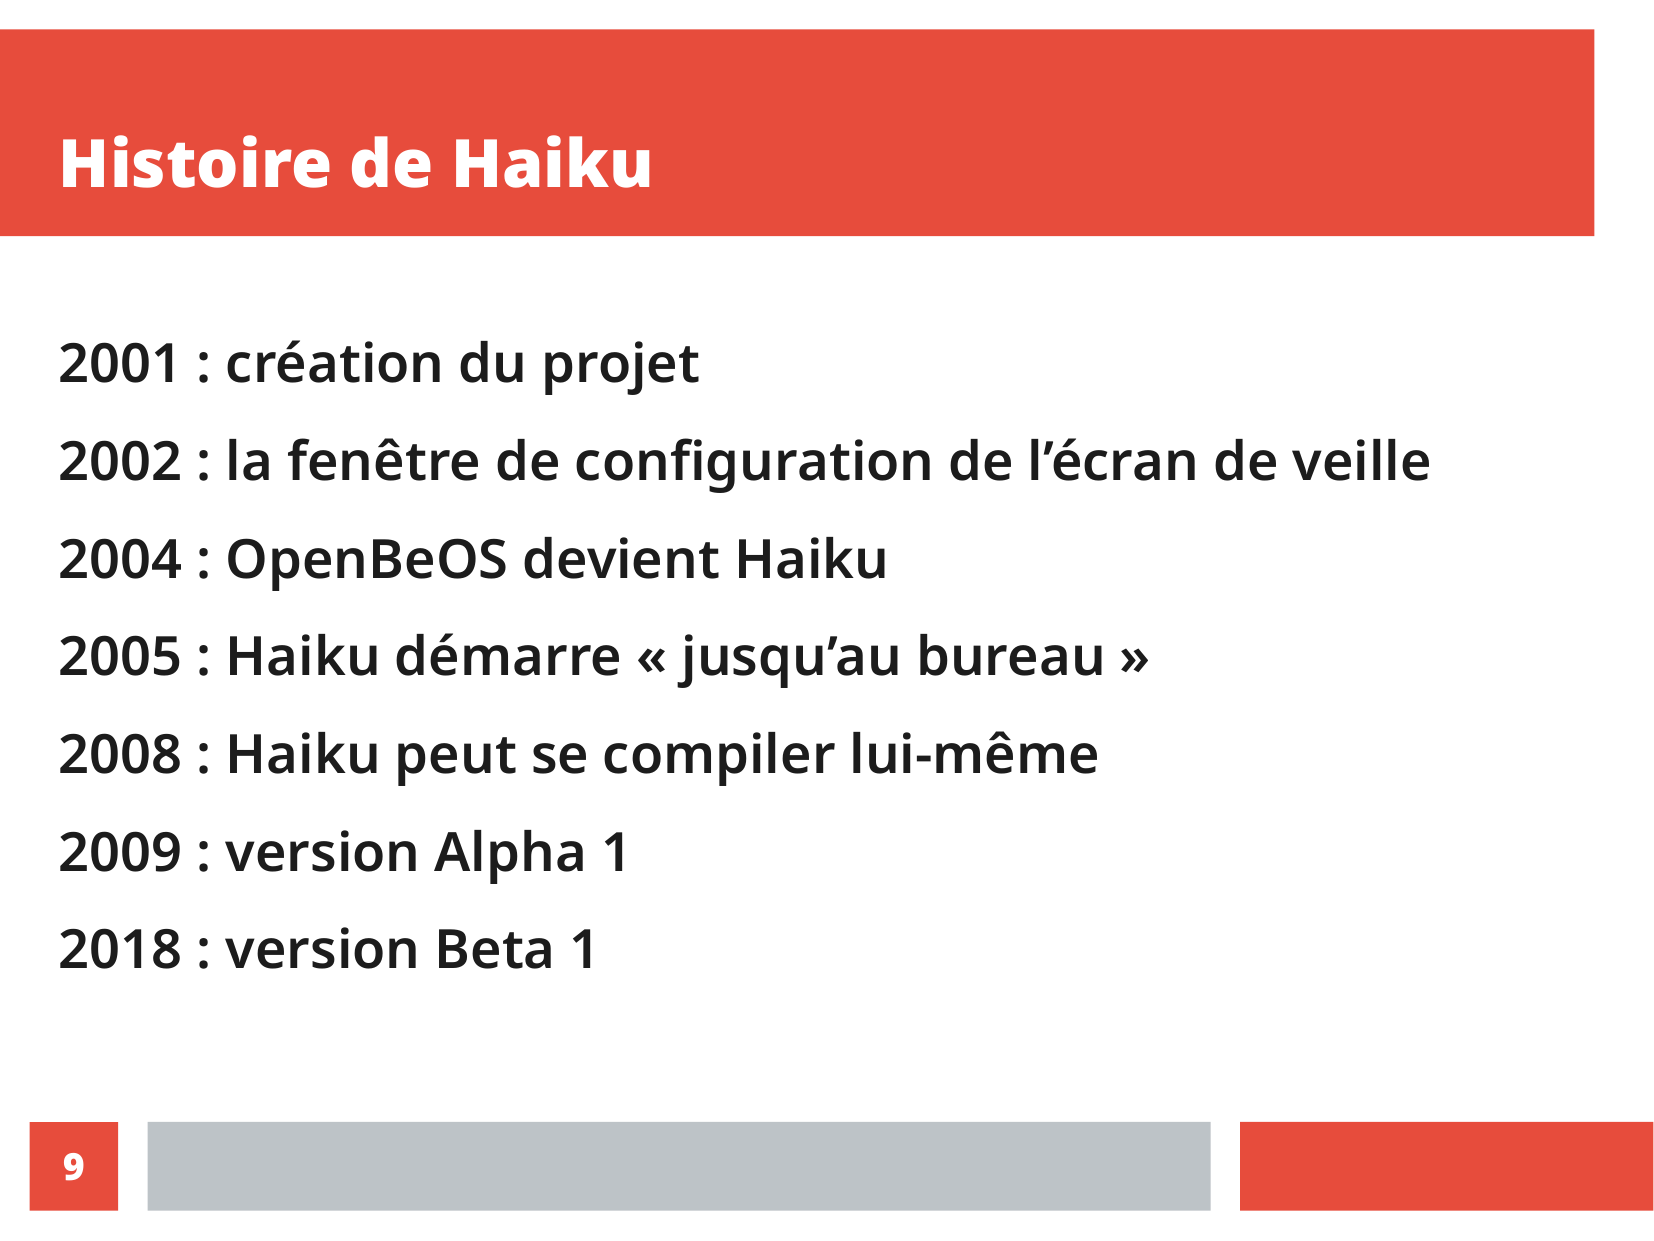

# Histoire de Haiku
2001 : création du projet
2002 : la fenêtre de configuration de l’écran de veille
2004 : OpenBeOS devient Haiku
2005 : Haiku démarre « jusqu’au bureau »
2008 : Haiku peut se compiler lui-même
2009 : version Alpha 1
2018 : version Beta 1
9